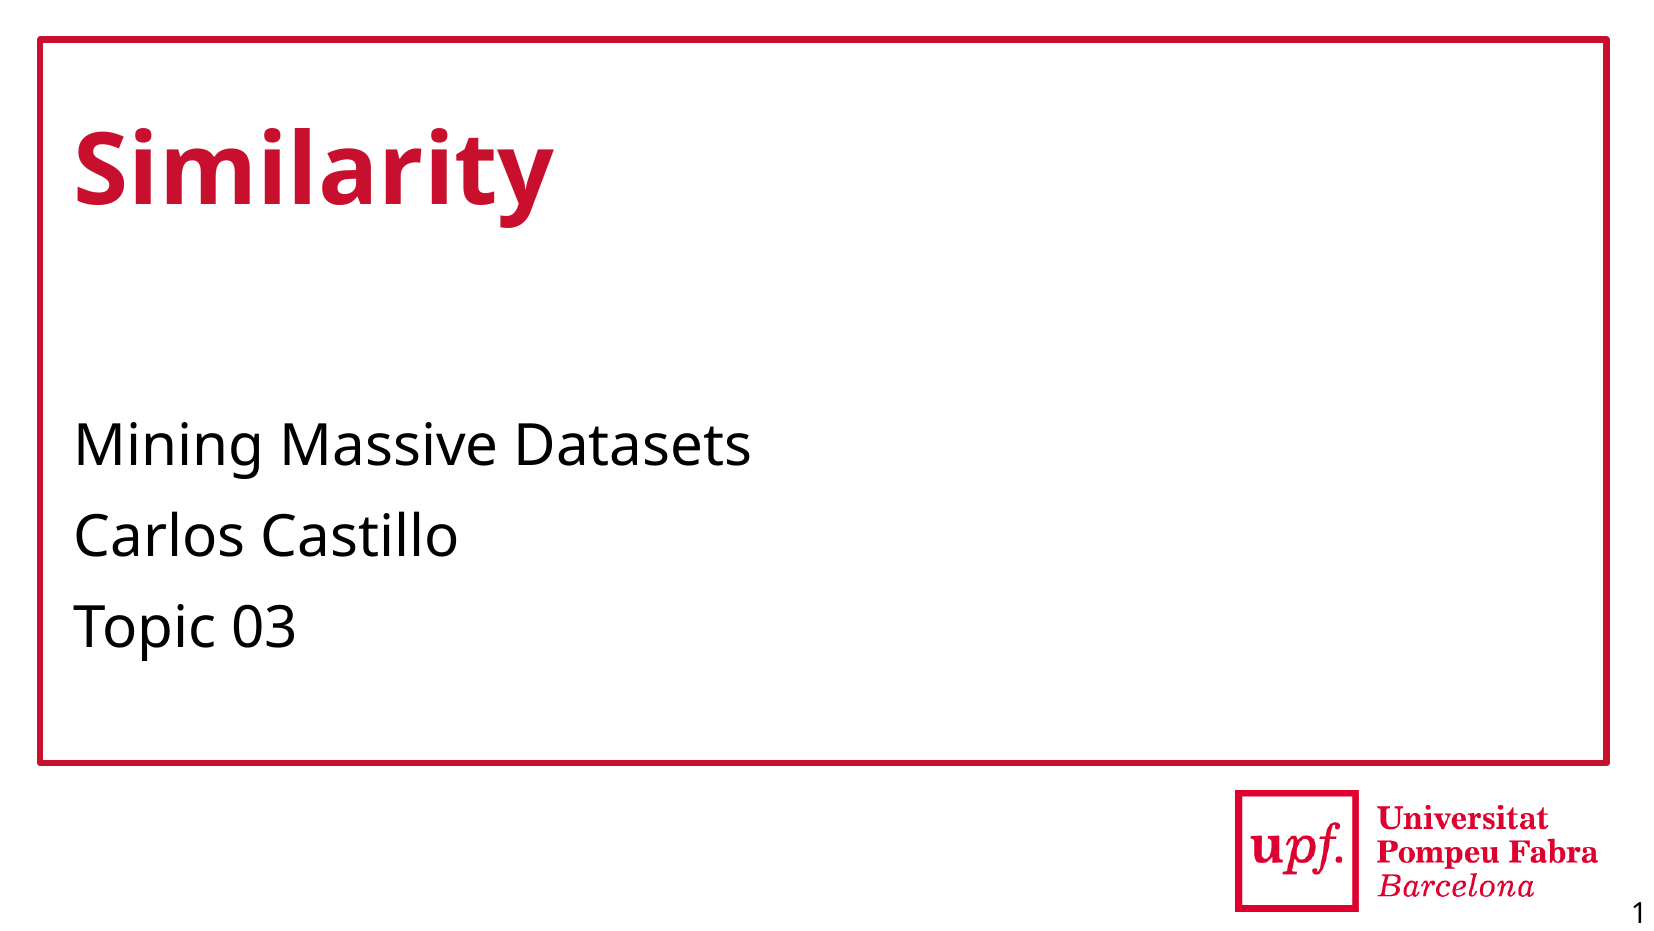

Similarity
Mining Massive Datasets
Carlos Castillo
Topic 03
1